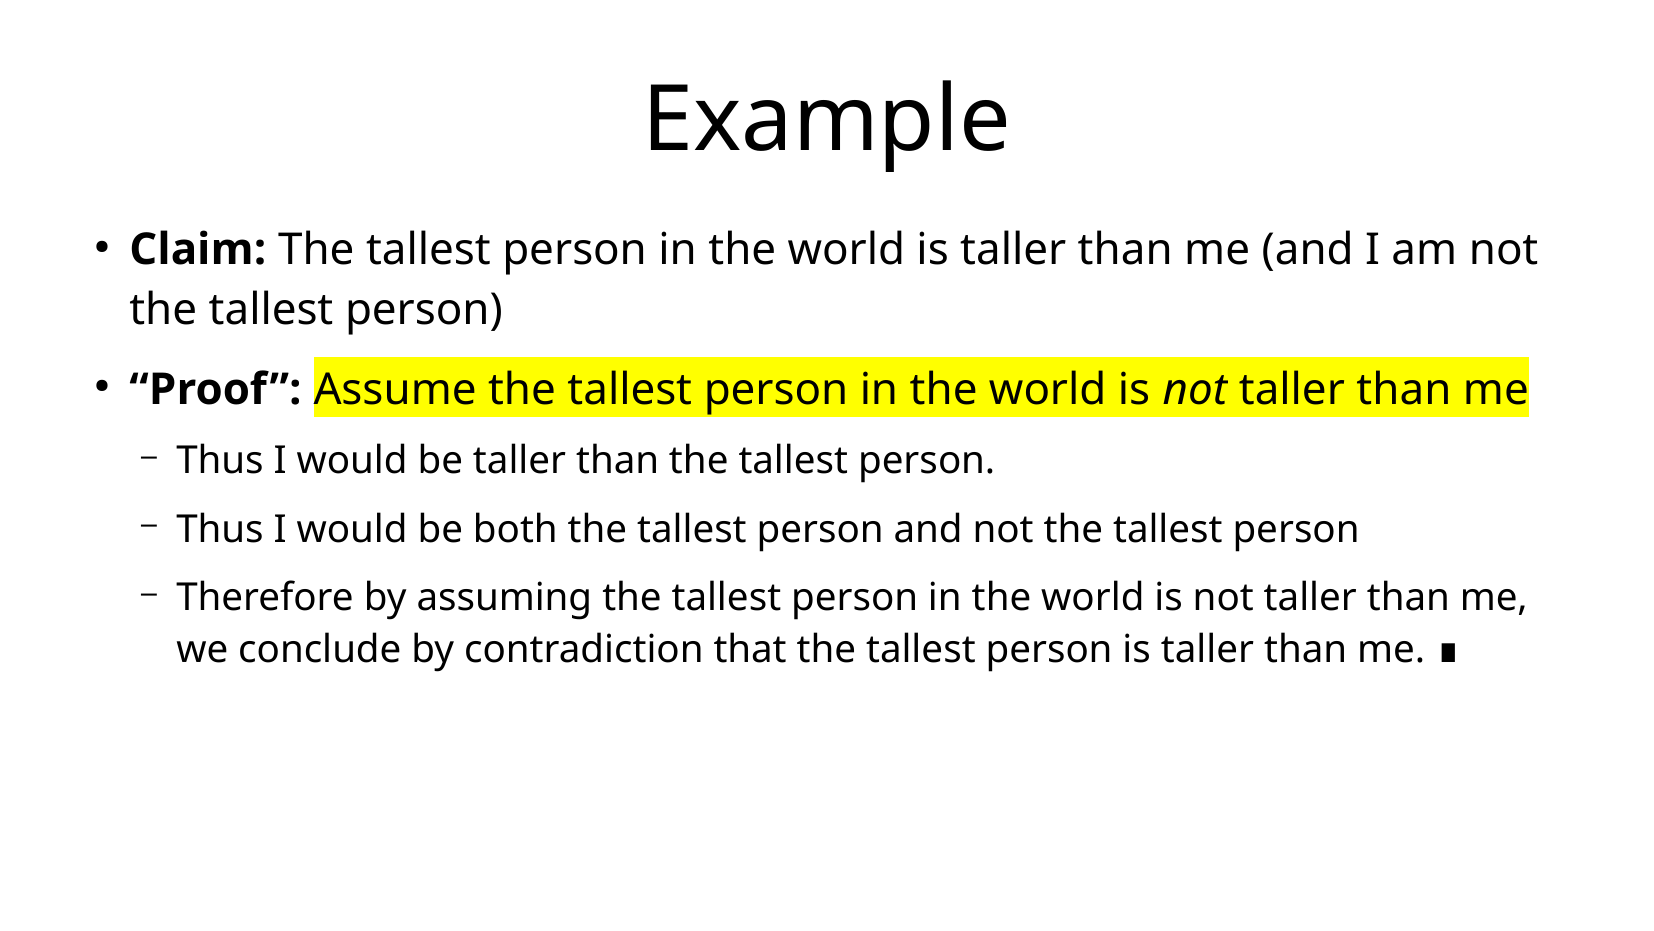

# Example
Claim: The tallest person in the world is taller than me (and I am not the tallest person)
“Proof”: Assume the tallest person in the world is not taller than me
Thus I would be taller than the tallest person.
Thus I would be both the tallest person and not the tallest person
Therefore by assuming the tallest person in the world is not taller than me, we conclude by contradiction that the tallest person is taller than me. ∎